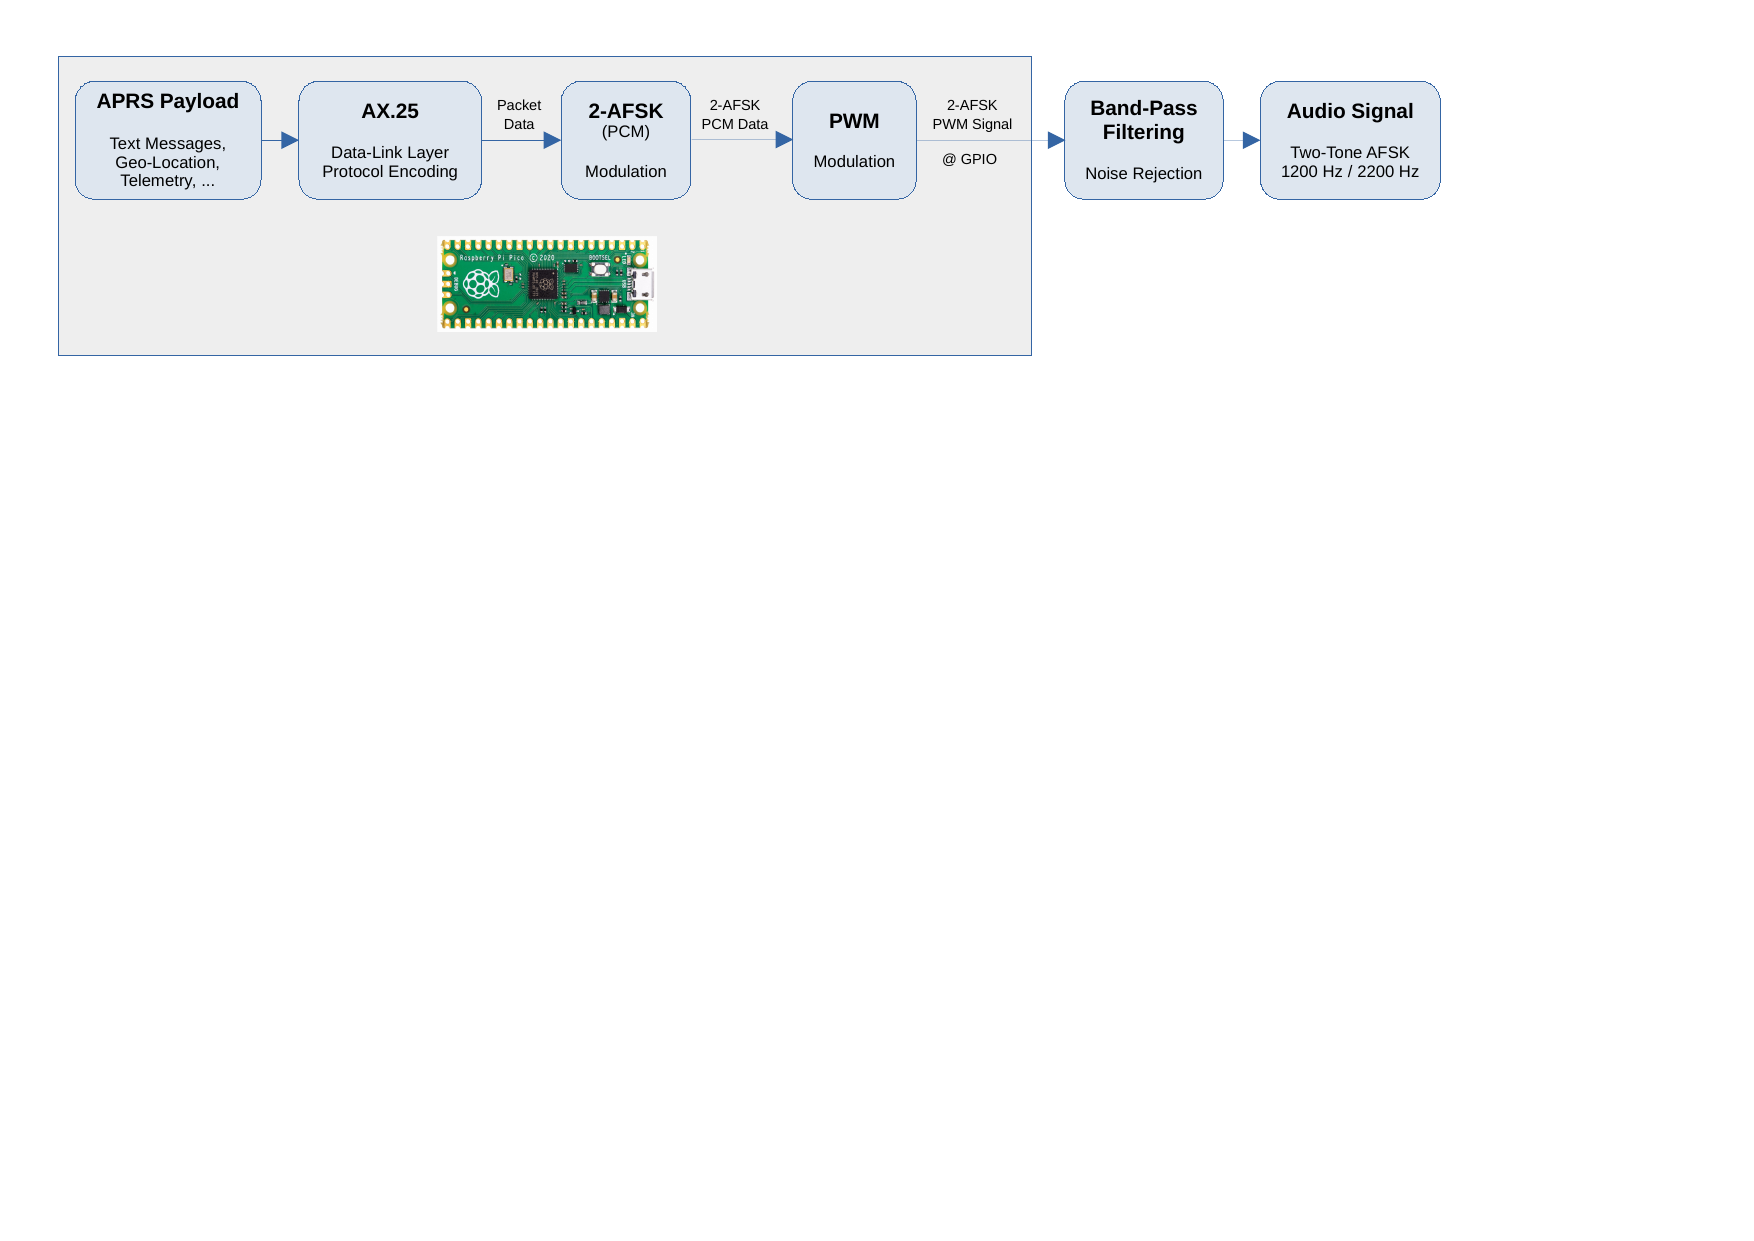

APRS Payload
Text Messages,
Geo-Location,
Telemetry, ...
AX.25
Data-Link Layer Protocol Encoding
2-AFSK
(PCM)
Modulation
Band-Pass Filtering
Noise Rejection
PWM
Modulation
Audio Signal
Two-Tone AFSK
1200 Hz / 2200 Hz
Packet
Data
2-AFSK
PCM Data
2-AFSK
PWM Signal
@ GPIO